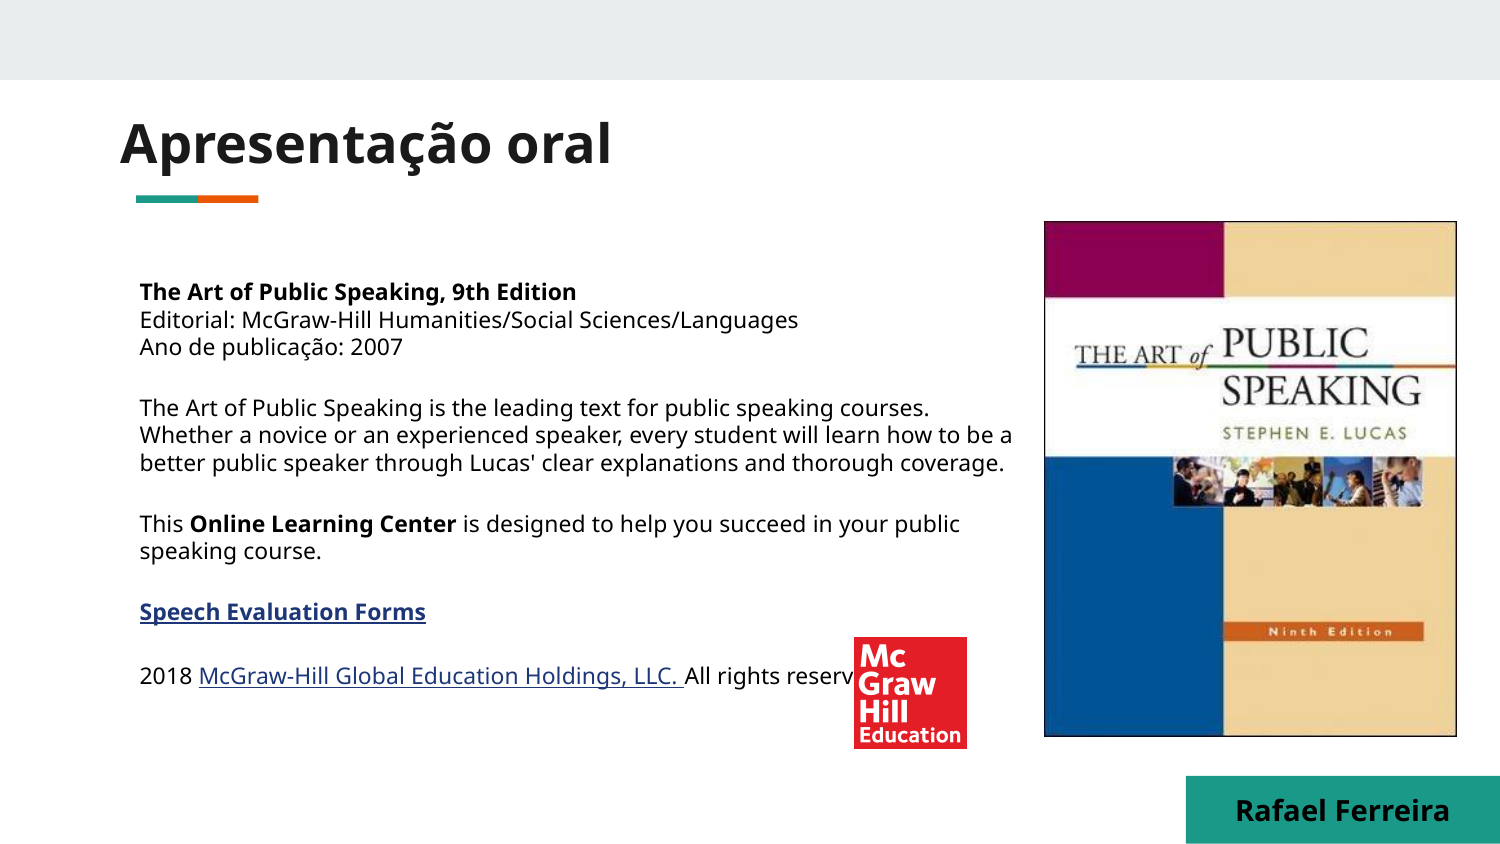

# Apresentação oral
The Art of Public Speaking, 9th Edition
Editorial: McGraw-Hill Humanities/Social Sciences/Languages
Ano de publicação: 2007
The Art of Public Speaking is the leading text for public speaking courses. Whether a novice or an experienced speaker, every student will learn how to be a better public speaker through Lucas' clear explanations and thorough coverage.
This Online Learning Center is designed to help you succeed in your public speaking course.
Speech Evaluation Forms
2018 McGraw-Hill Global Education Holdings, LLC. All rights reserved.
Rafael Ferreira